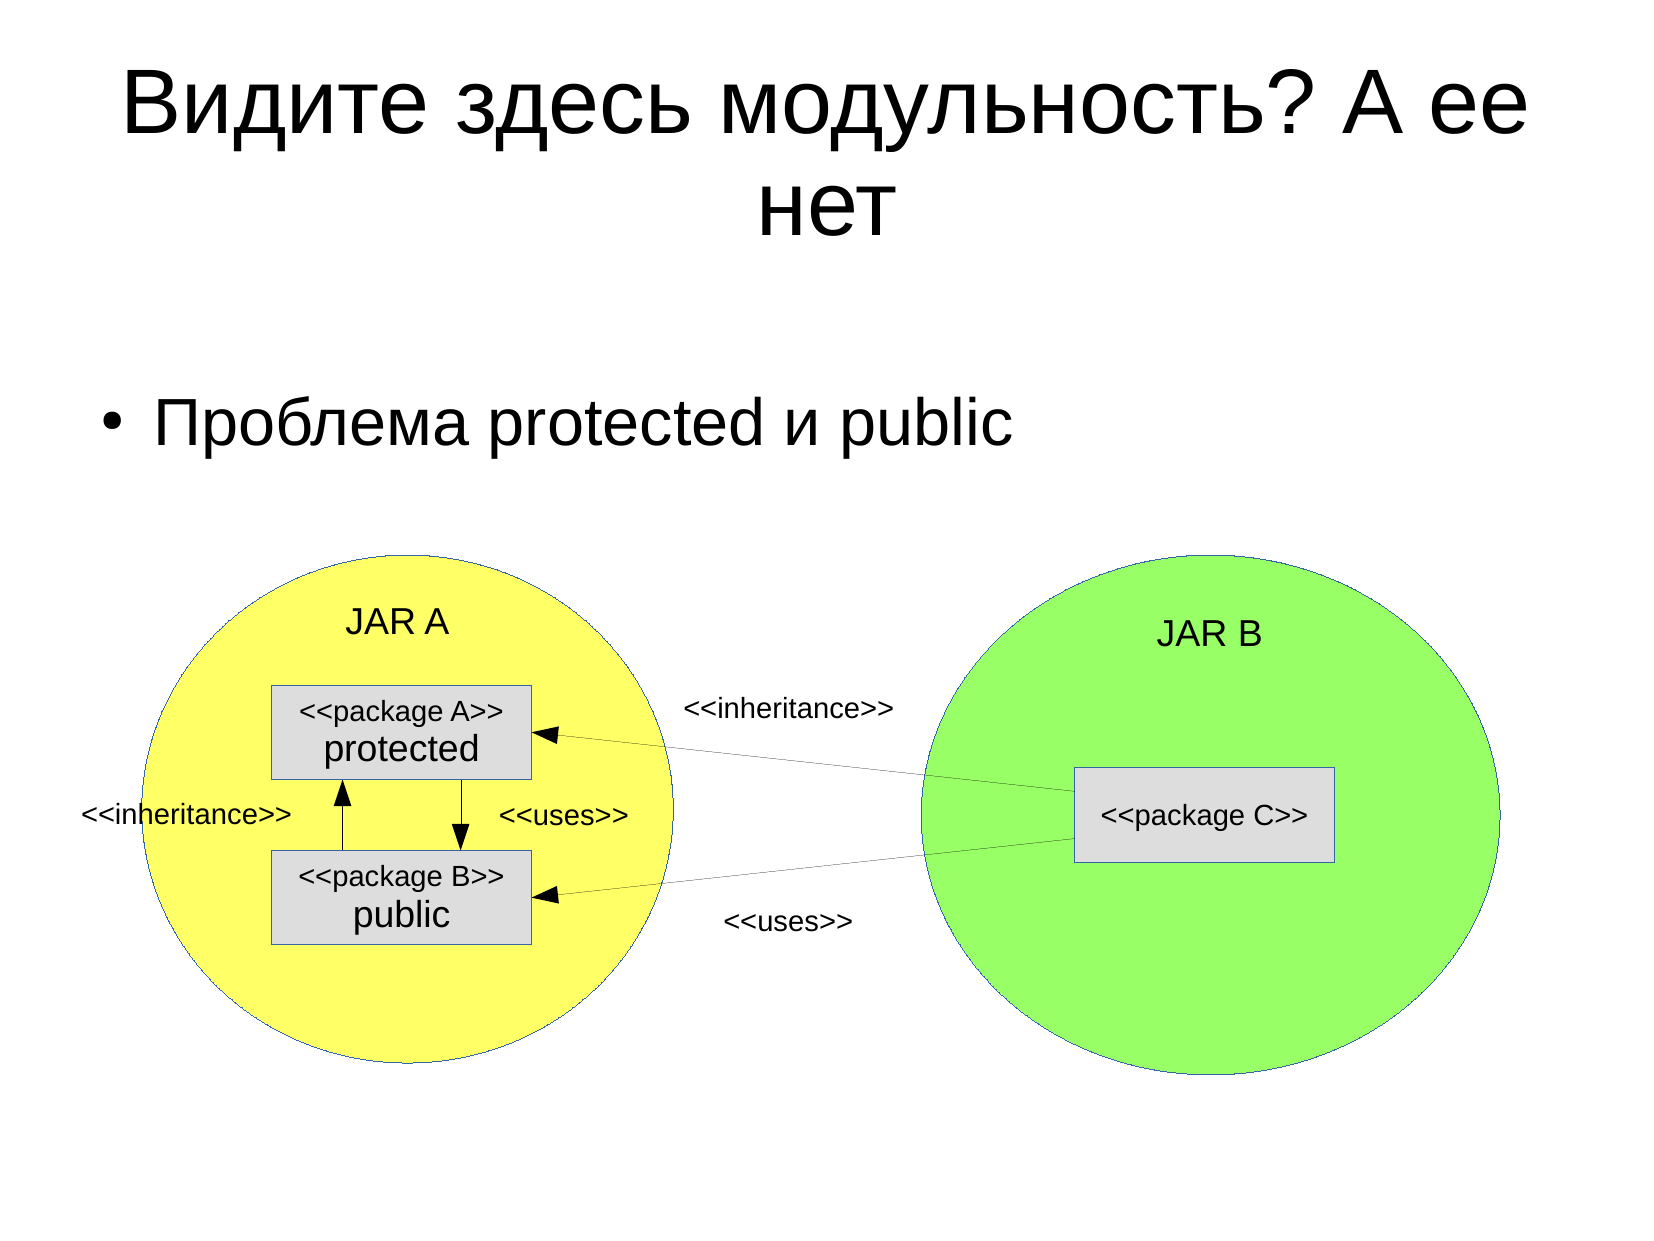

# Видите здесь модульность? А ее нет
Проблема protected и public
JAR A
JAR B
<<inheritance>>
<<package A>>
protected
<<package C>>
<<inheritance>>
<<uses>>
<<package B>>
public
<<uses>>